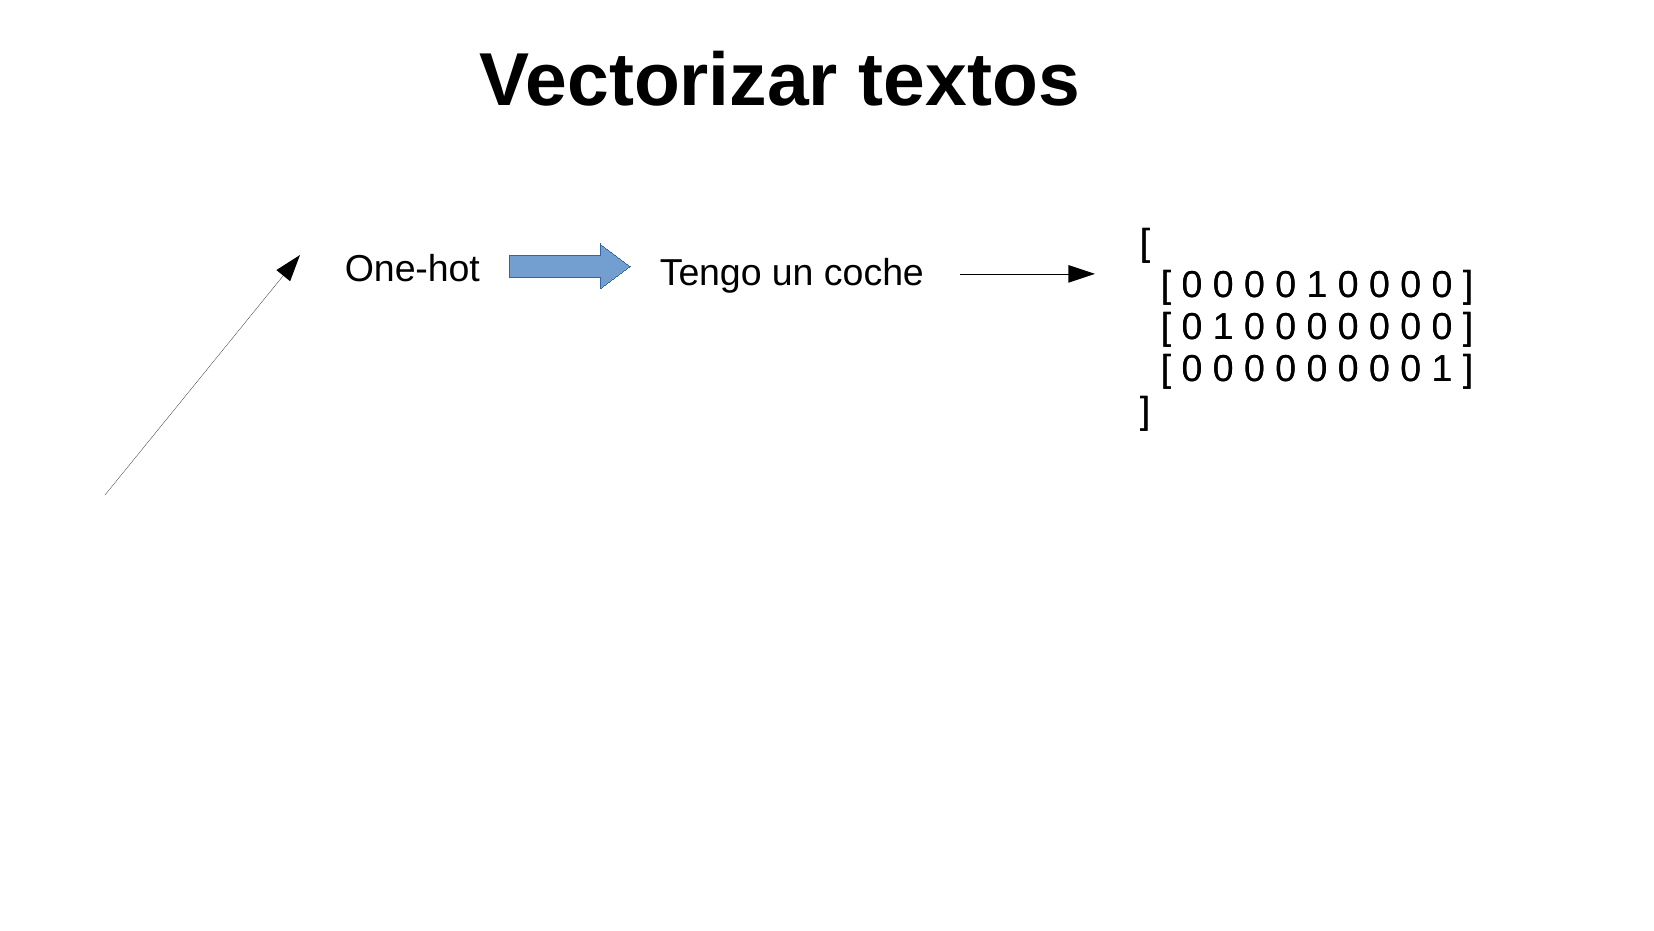

Vectorizar textos
[
 [ 0 0 0 0 1 0 0 0 0 ]
 [ 0 1 0 0 0 0 0 0 0 ]
 [ 0 0 0 0 0 0 0 0 1 ]
]
[
 [ 0 0 0 0 1 0 0 0 0 ]
 [ 0 1 0 0 0 0 0 0 0 ]
 [ 0 0 0 0 0 0 0 0 1 ]
]
One-hot
Tengo un coche